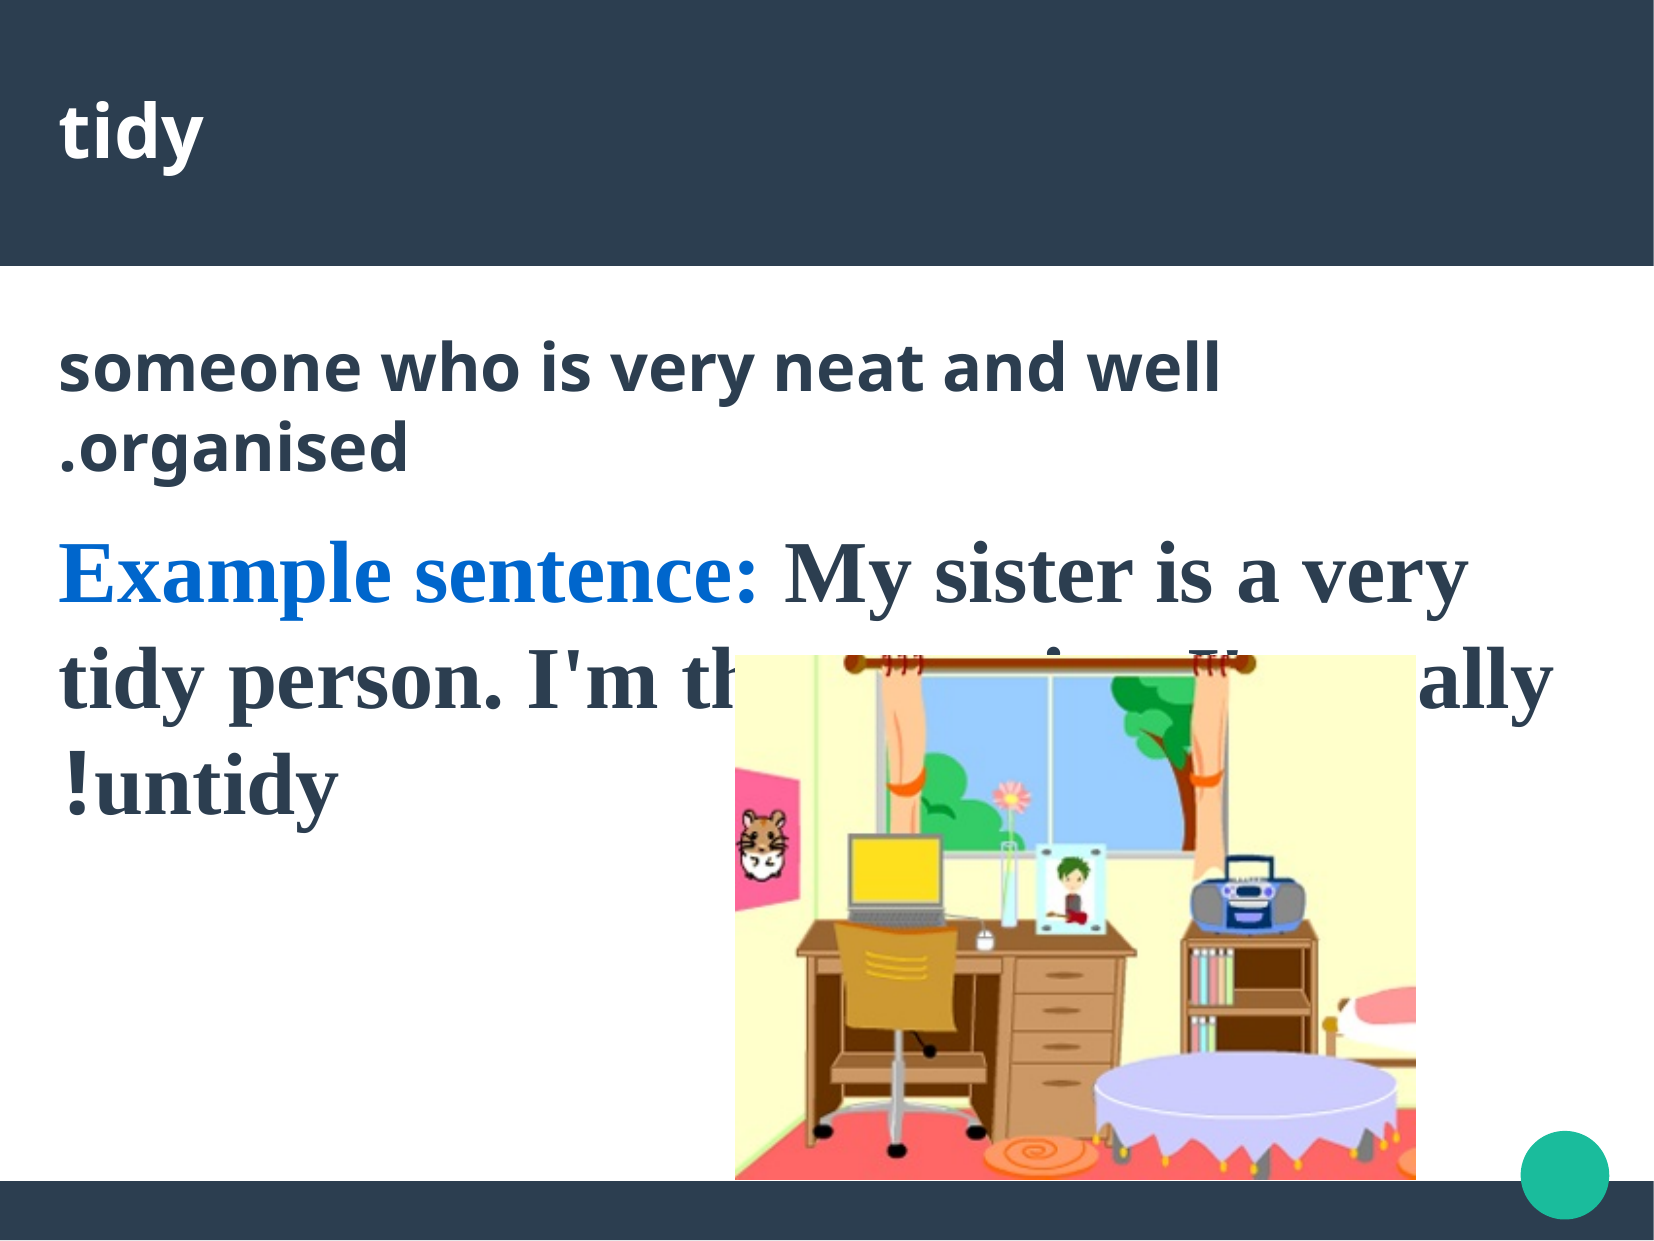

# tidy
 someone who is very neat and well organised.
Example sentence: My sister is a very tidy person. I'm the opposite; I'm really untidy!